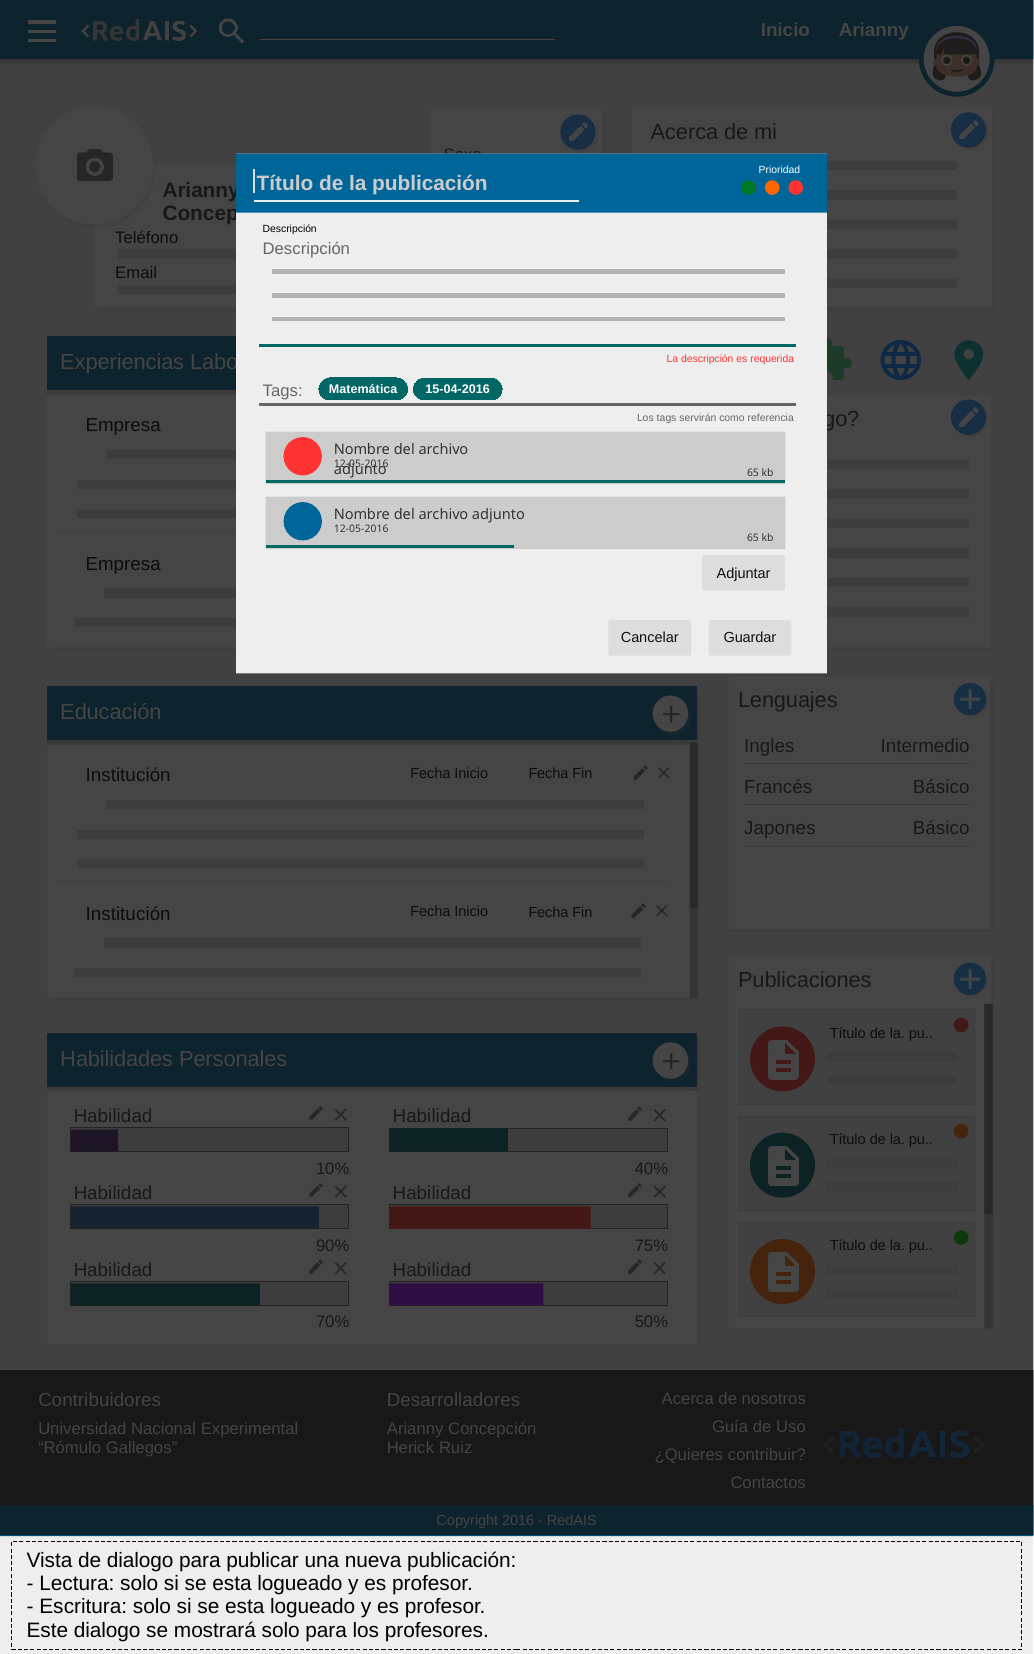

Arianny
Inicio
Acerca de mi
Sexo
Fecha Nacimiento
Profesión
 Título de la publicación
Prioridad
Arianny Carolina Concepción Graterol
Descripción
Teléfono
Descripción
Email
Experiencias Laborales
Empresa
Fecha Inicio
Fecha Fin
Empresa
Fecha Inicio
Fecha Fin
La descripción es requerida
Tags:
Matemática
15-04-2016
¿Que hago?
Los tags servirán como referencia
Nombre del archivo adjunto
12-05-2016
65 kb
Nombre del archivo adjunto
12-05-2016
65 kb
Adjuntar
Guardar
Cancelar
Lenguajes
Ingles
Intermedio
Francés
Básico
Japones
Básico
Educación
Institución
Fecha Inicio
Fecha Fin
Institución
Fecha Inicio
Fecha Fin
Publicaciones
Título de la. pu..
Título de la. pu..
Título de la. pu..
Habilidades Personales
Habilidad
10%
Habilidad
40%
Habilidad
90%
Habilidad
75%
Habilidad
70%
Habilidad
50%
Contribuidores
Universidad Nacional Experimental “Rómulo Gallegos”
Desarrolladores
Arianny Concepción
Herick Ruiz
Acerca de nosotros
Guía de Uso
¿Quieres contribuir?
Contactos
Copyright 2016 - RedAIS
Vista de dialogo para publicar una nueva publicación:
- Lectura: solo si se esta logueado y es profesor.
- Escritura: solo si se esta logueado y es profesor.
Este dialogo se mostrará solo para los profesores.